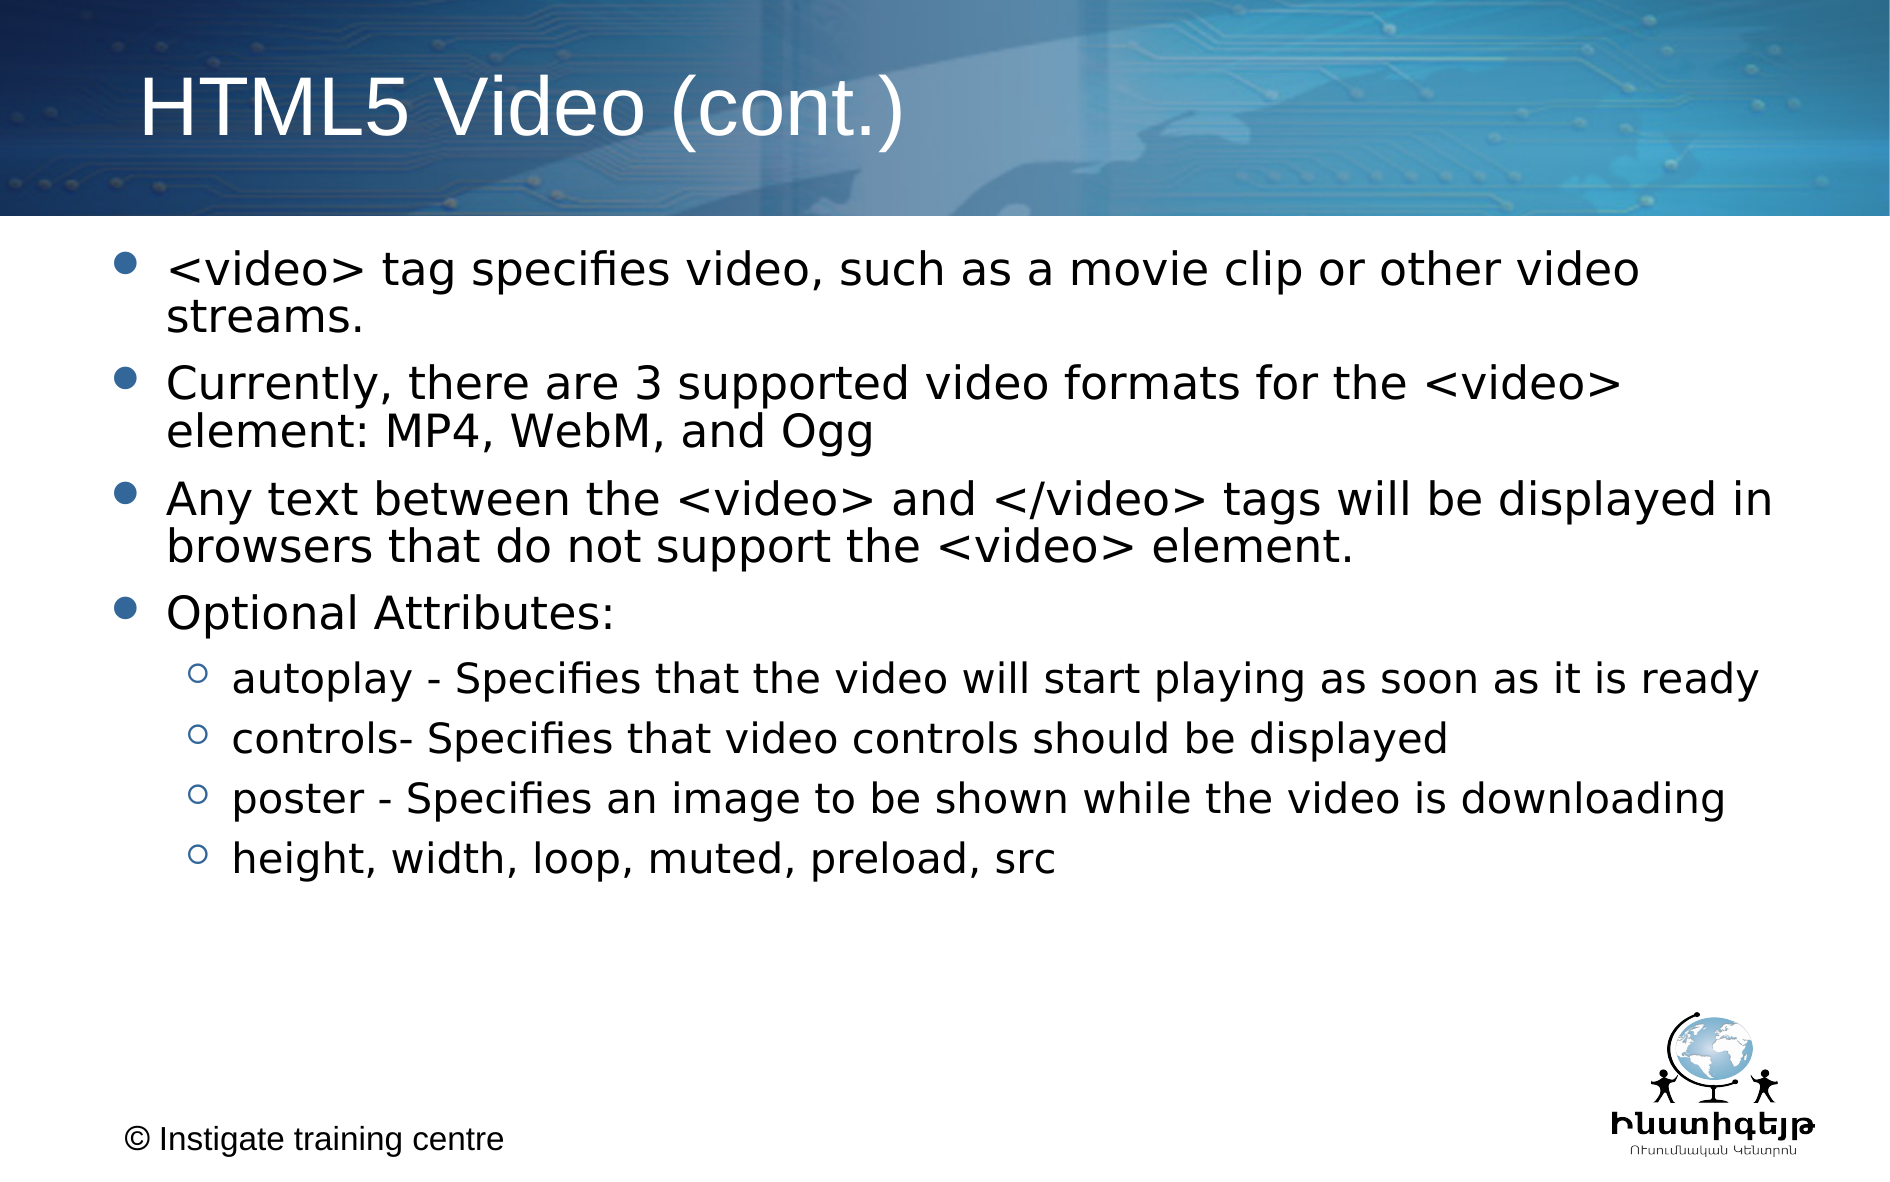

HTML5 Video (cont.)
# <video> tag specifies video, such as a movie clip or other video streams.
Currently, there are 3 supported video formats for the <video> element: MP4, WebM, and Ogg
Any text between the <video> and </video> tags will be displayed in browsers that do not support the <video> element.
Optional Attributes:
autoplay - Specifies that the video will start playing as soon as it is ready
controls- Specifies that video controls should be displayed
poster - Specifies an image to be shown while the video is downloading
height, width, loop, muted, preload, src